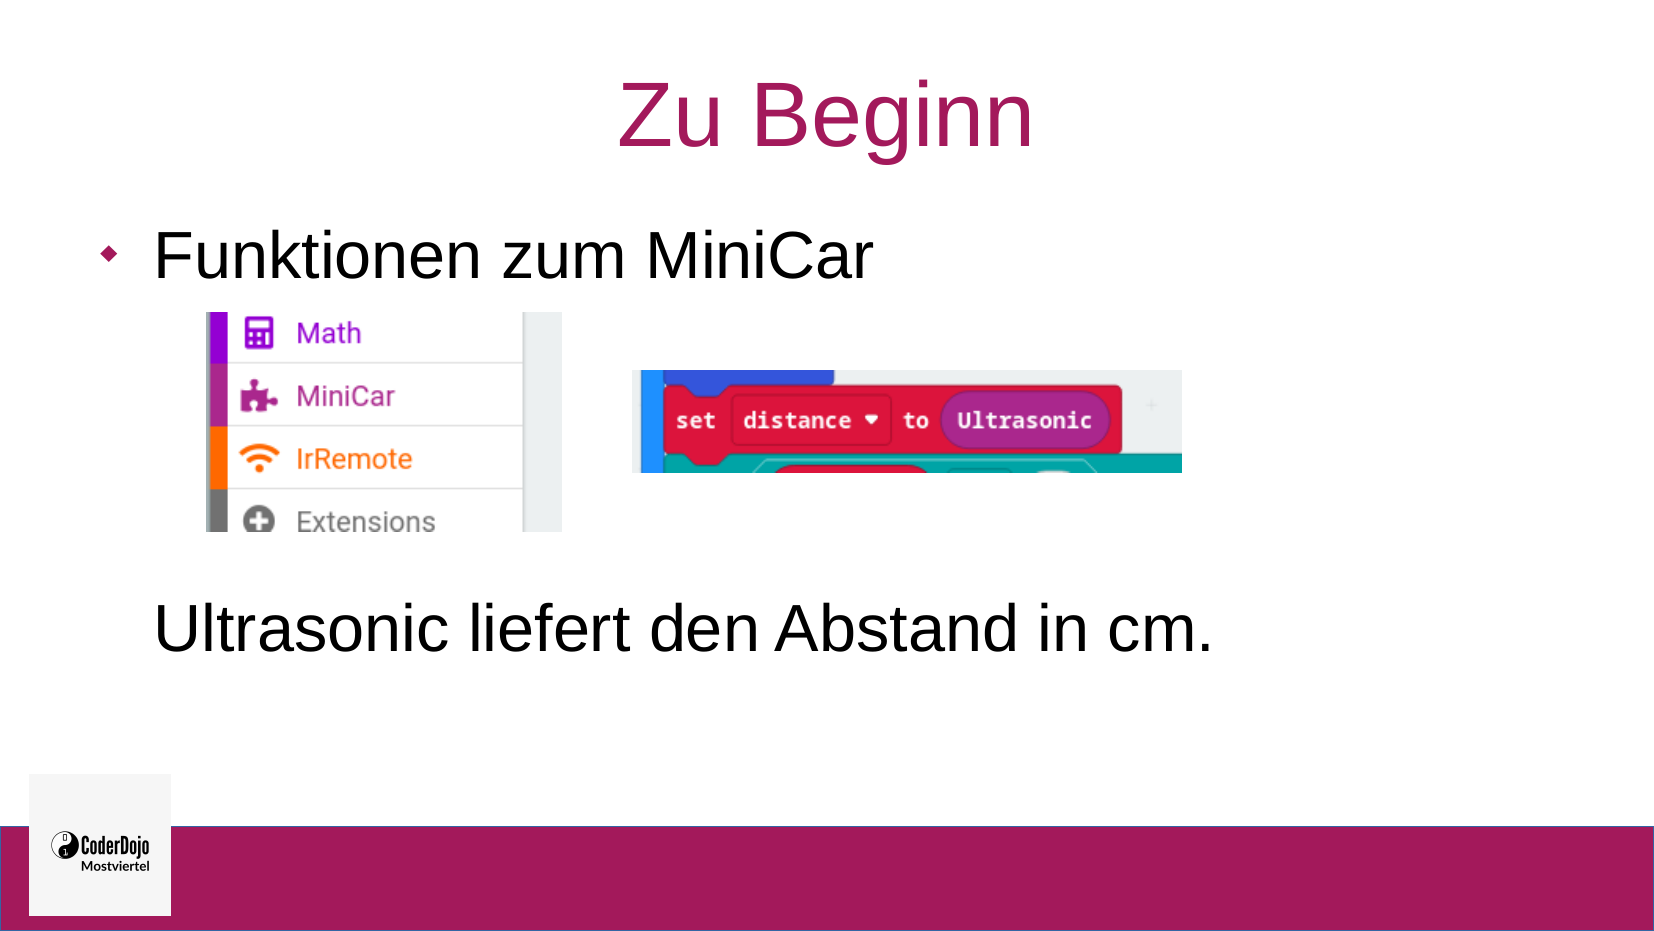

# Zu Beginn
Funktionen zum MiniCar
Ultrasonic liefert den Abstand in cm.